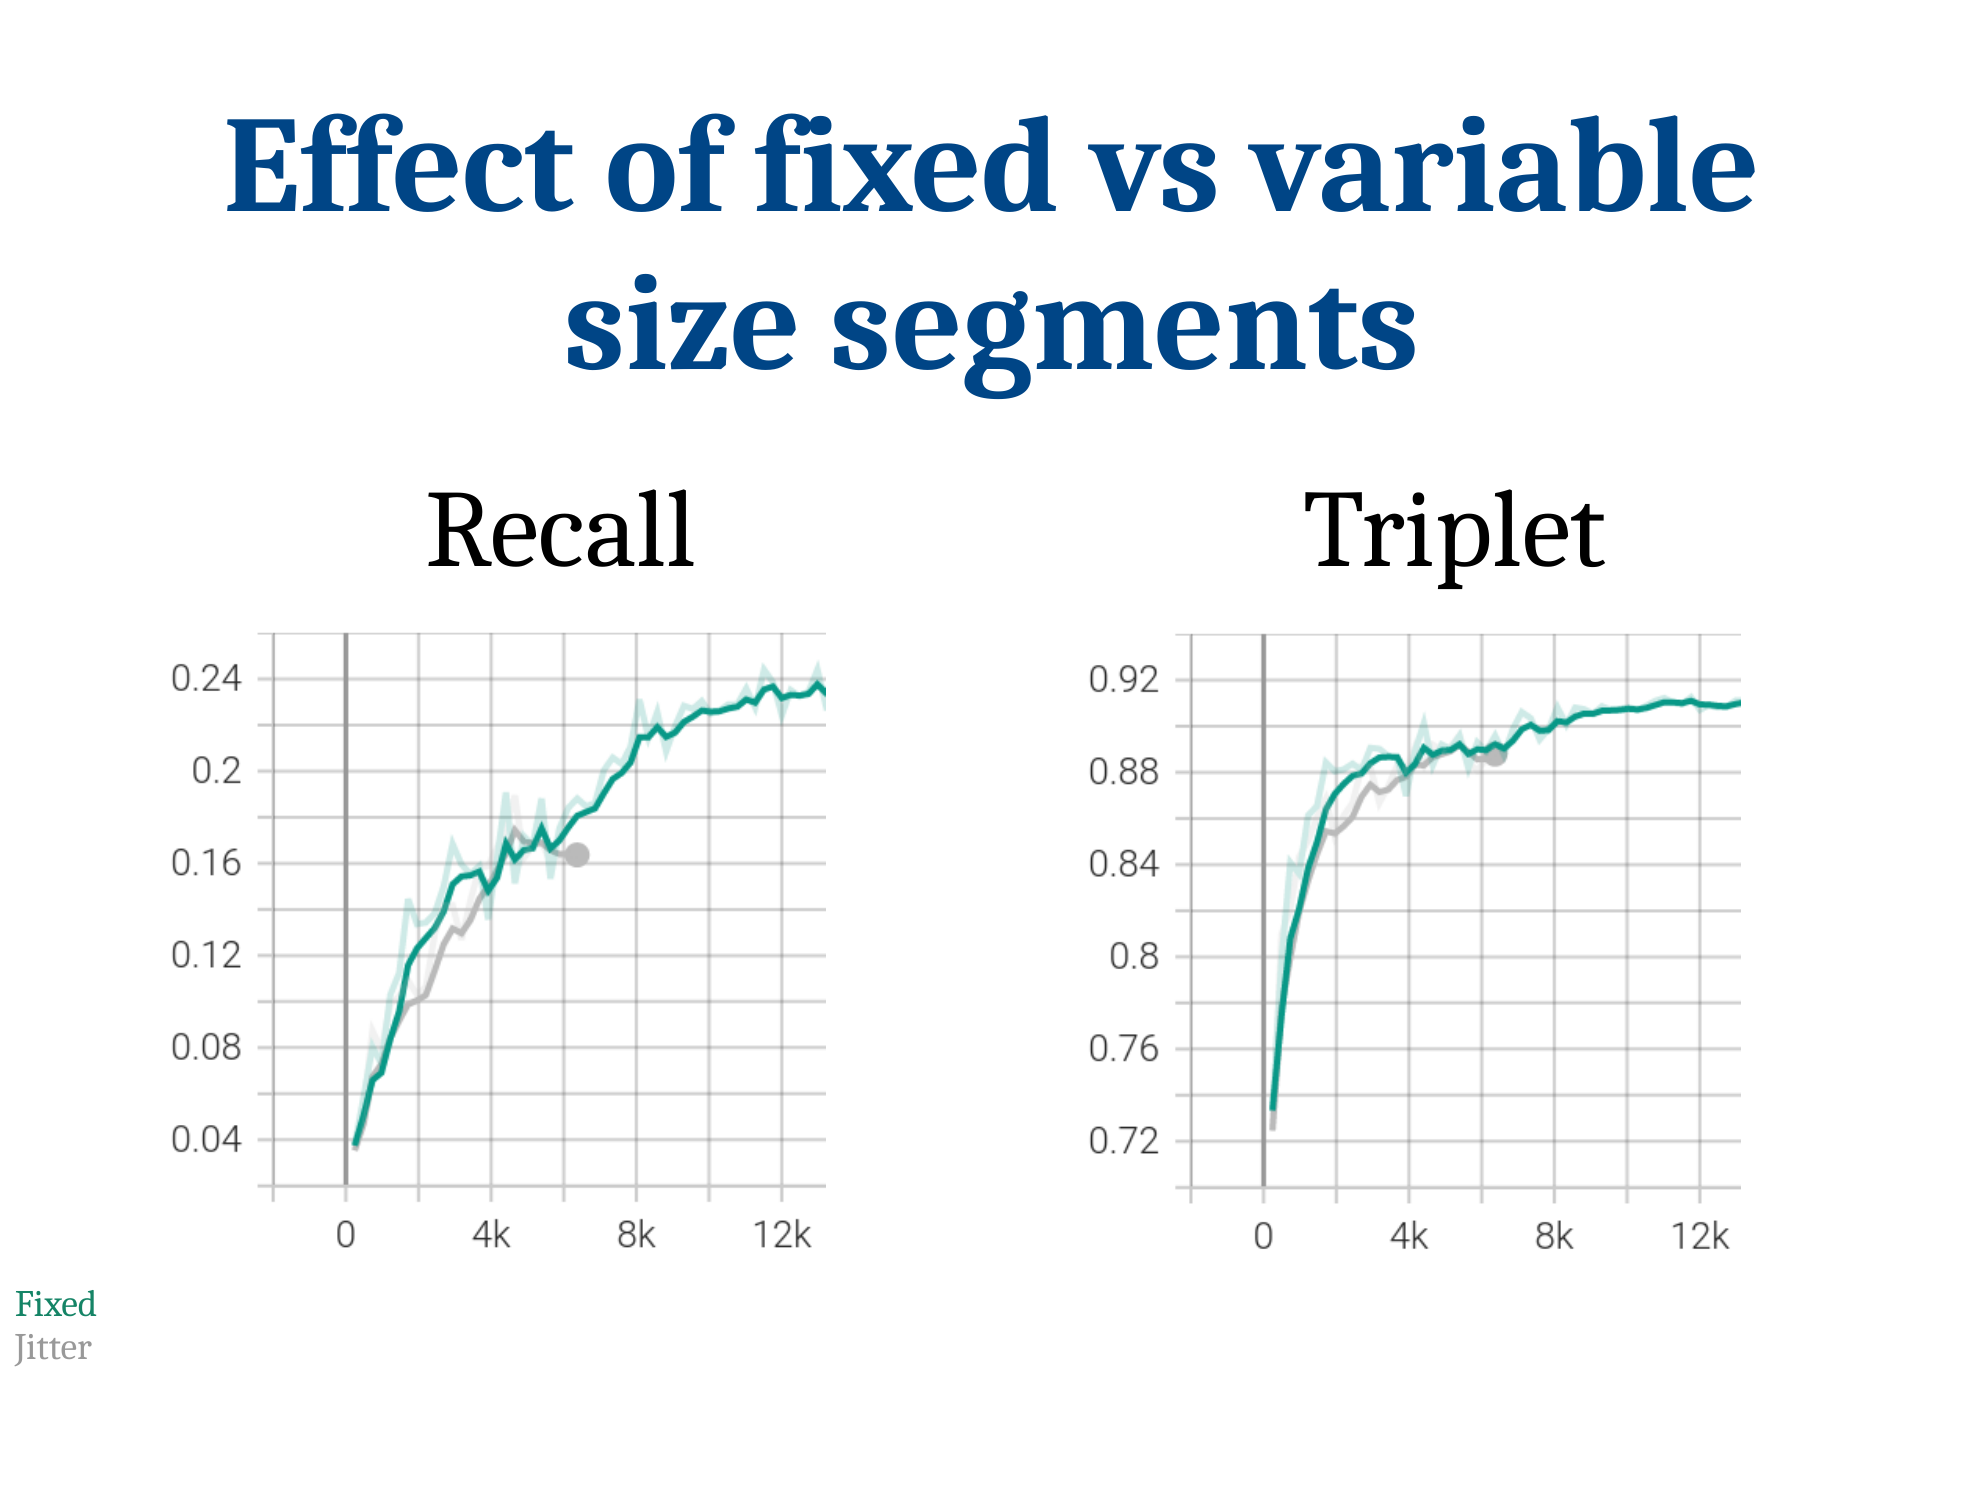

# Effect of fixed vs variable size segments
Recall
Triplet
Fixed
Jitter